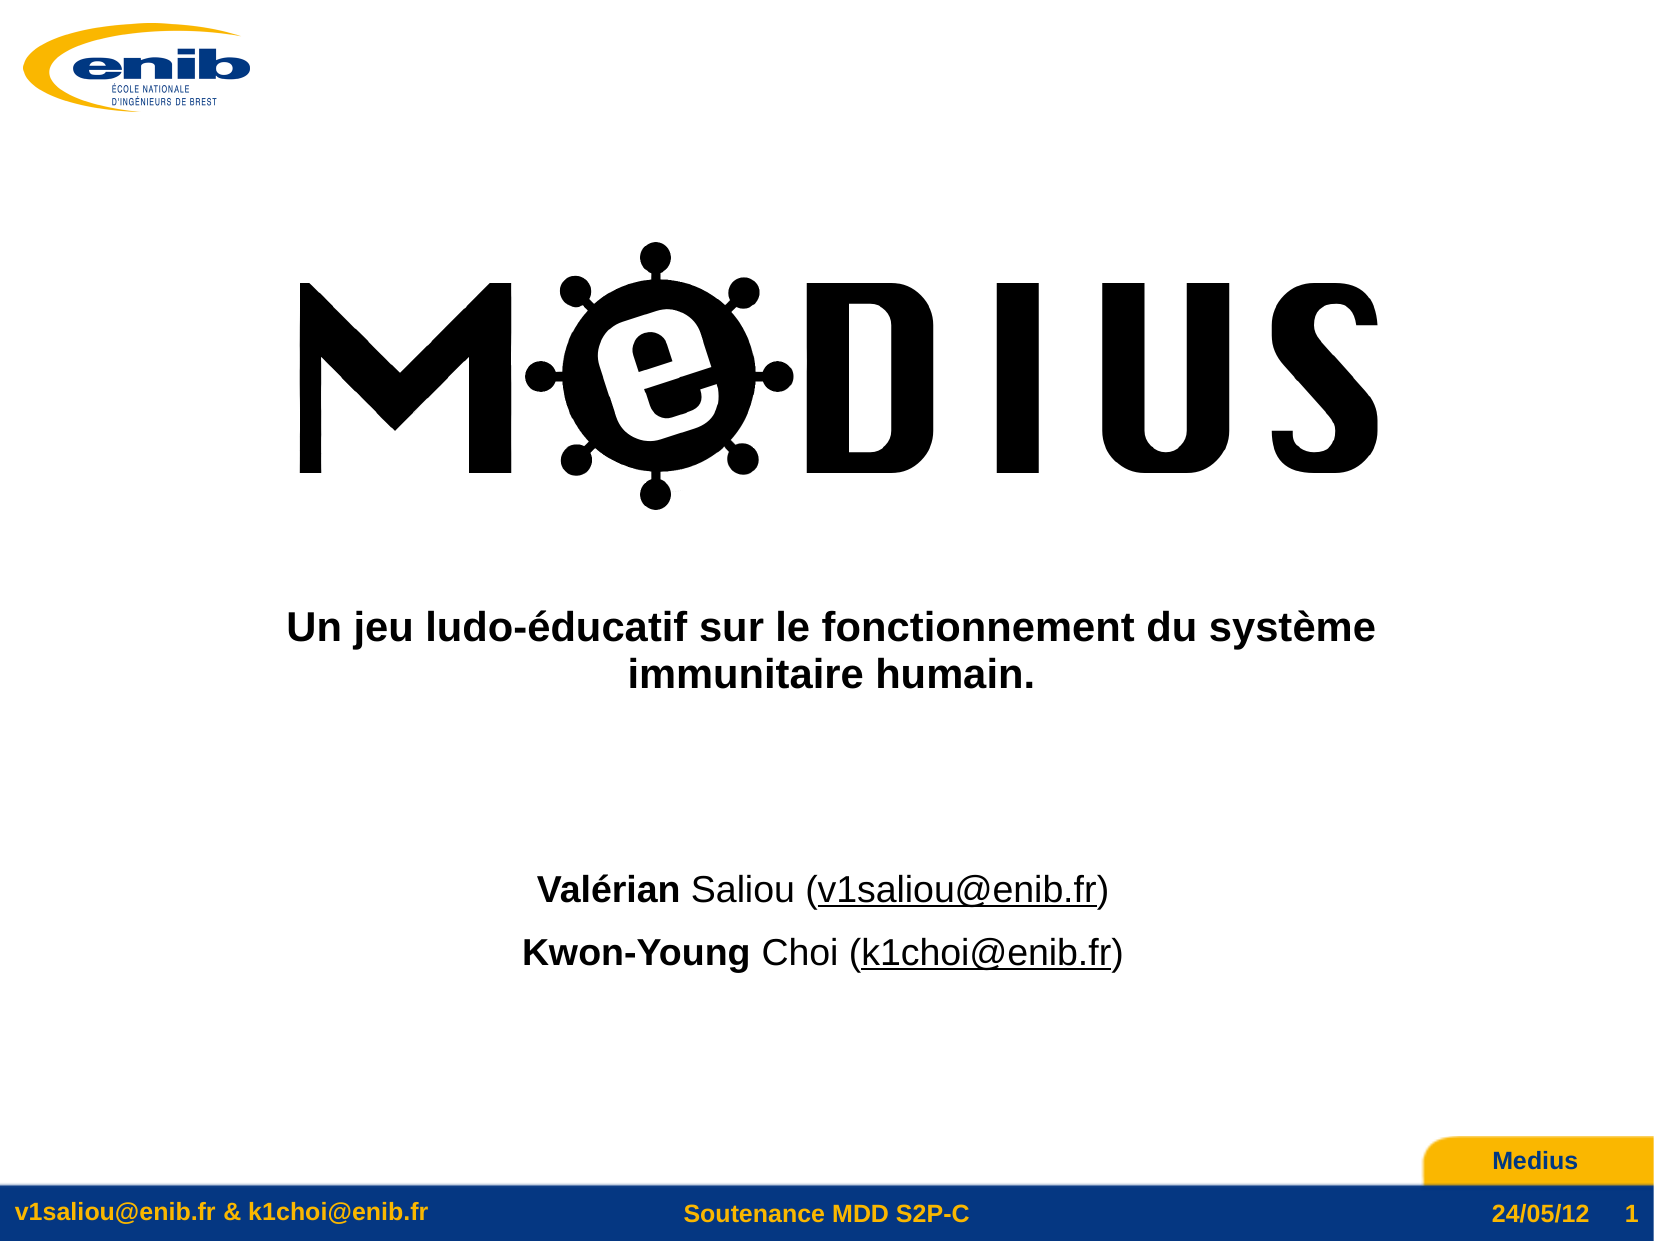

Un jeu ludo-éducatif sur le fonctionnement du système immunitaire humain.
Valérian Saliou (v1saliou@enib.fr)
Kwon-Young Choi (k1choi@enib.fr)